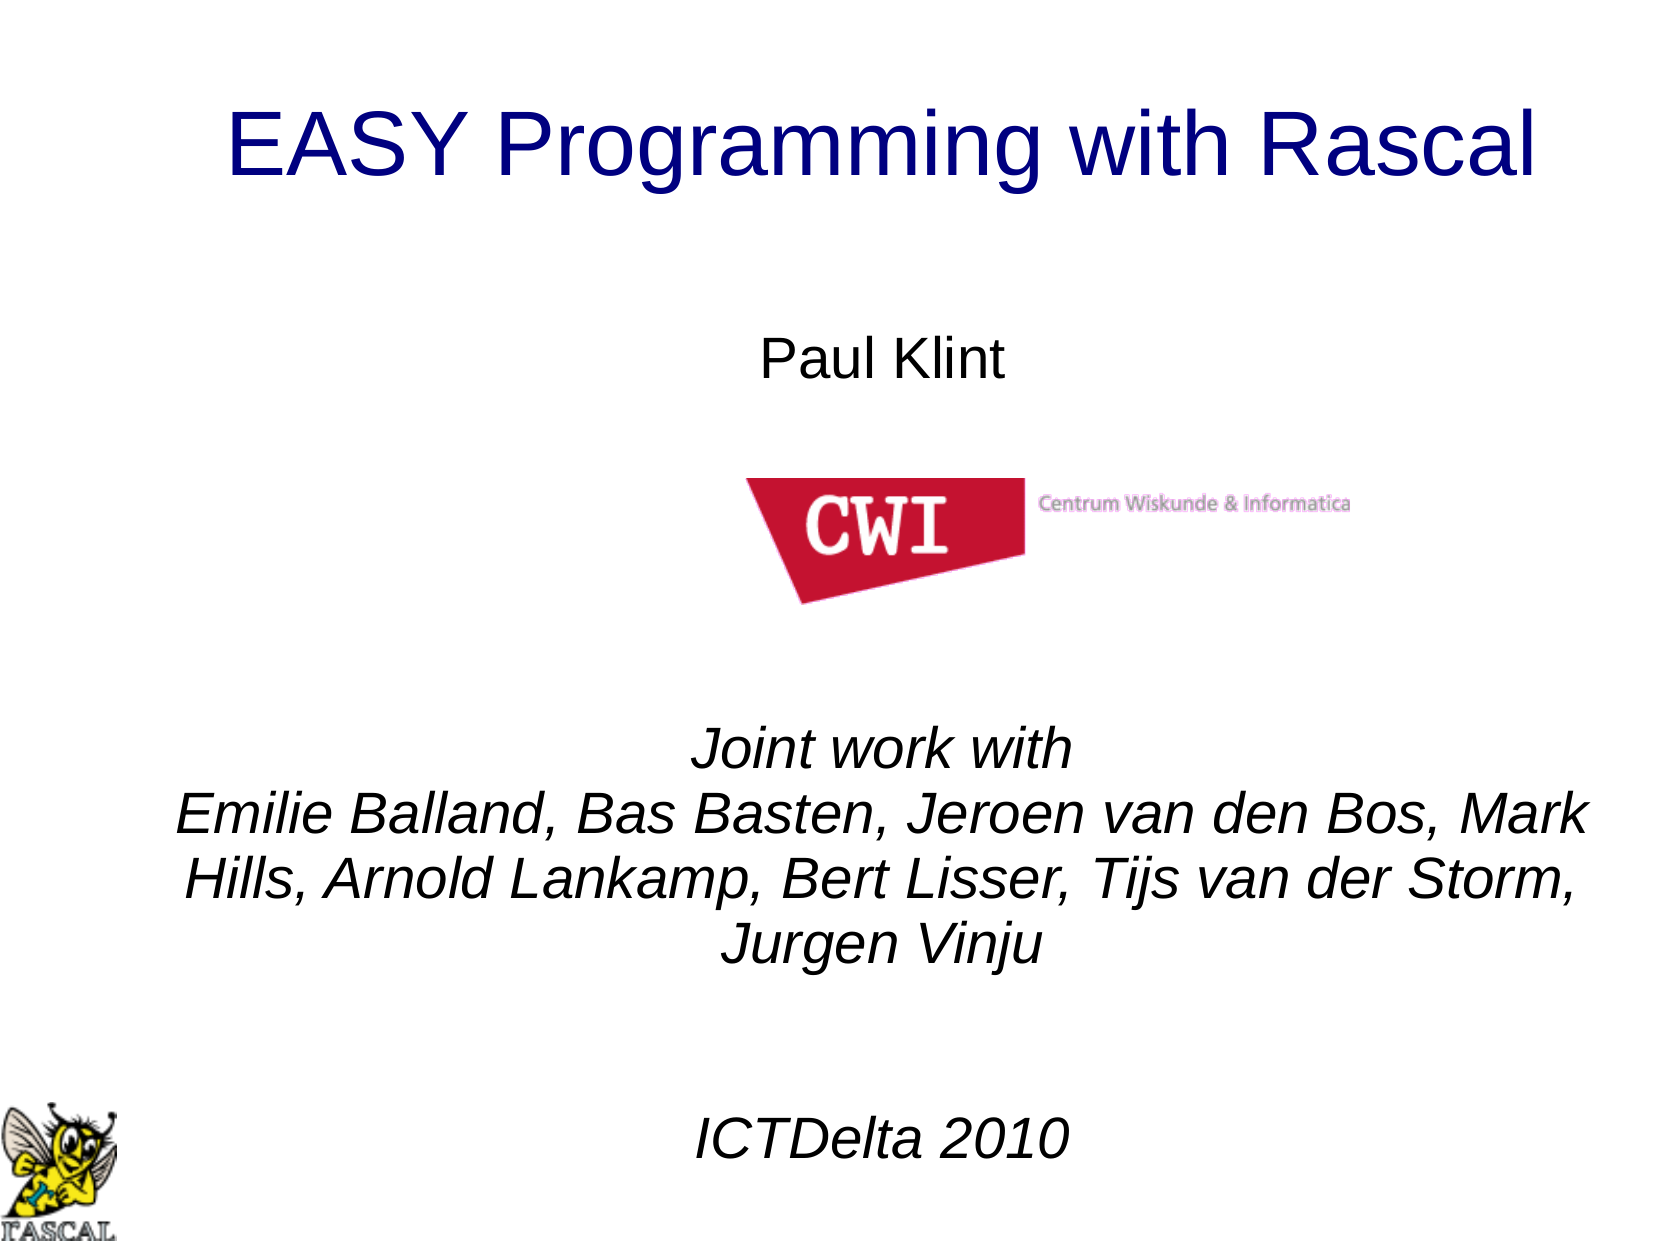

# EASY Programming with Rascal Paul Klint Joint work with Emilie Balland, Bas Basten, Jeroen van den Bos, Mark Hills, Arnold Lankamp, Bert Lisser, Tijs van der Storm, Jurgen Vinju ICTDelta 2010